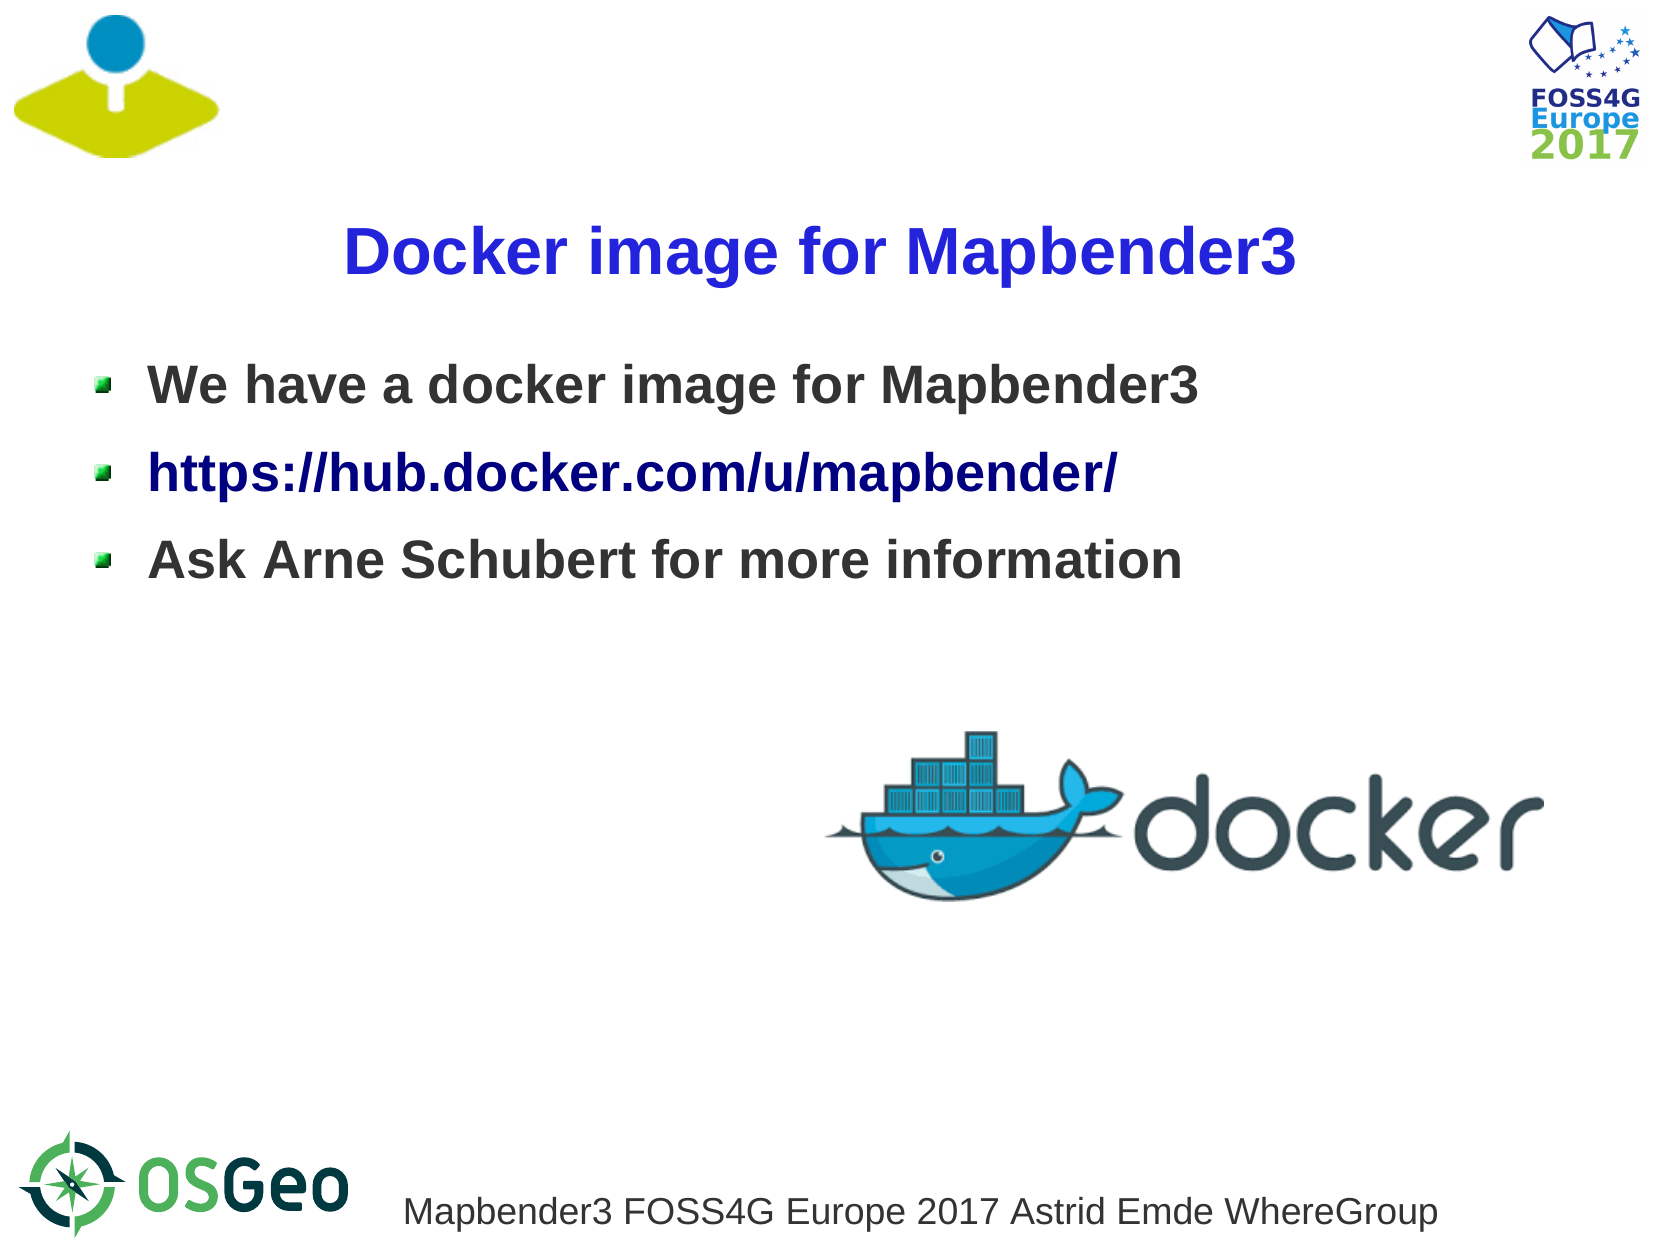

# Docker image for Mapbender3
We have a docker image for Mapbender3
https://hub.docker.com/u/mapbender/
Ask Arne Schubert for more information